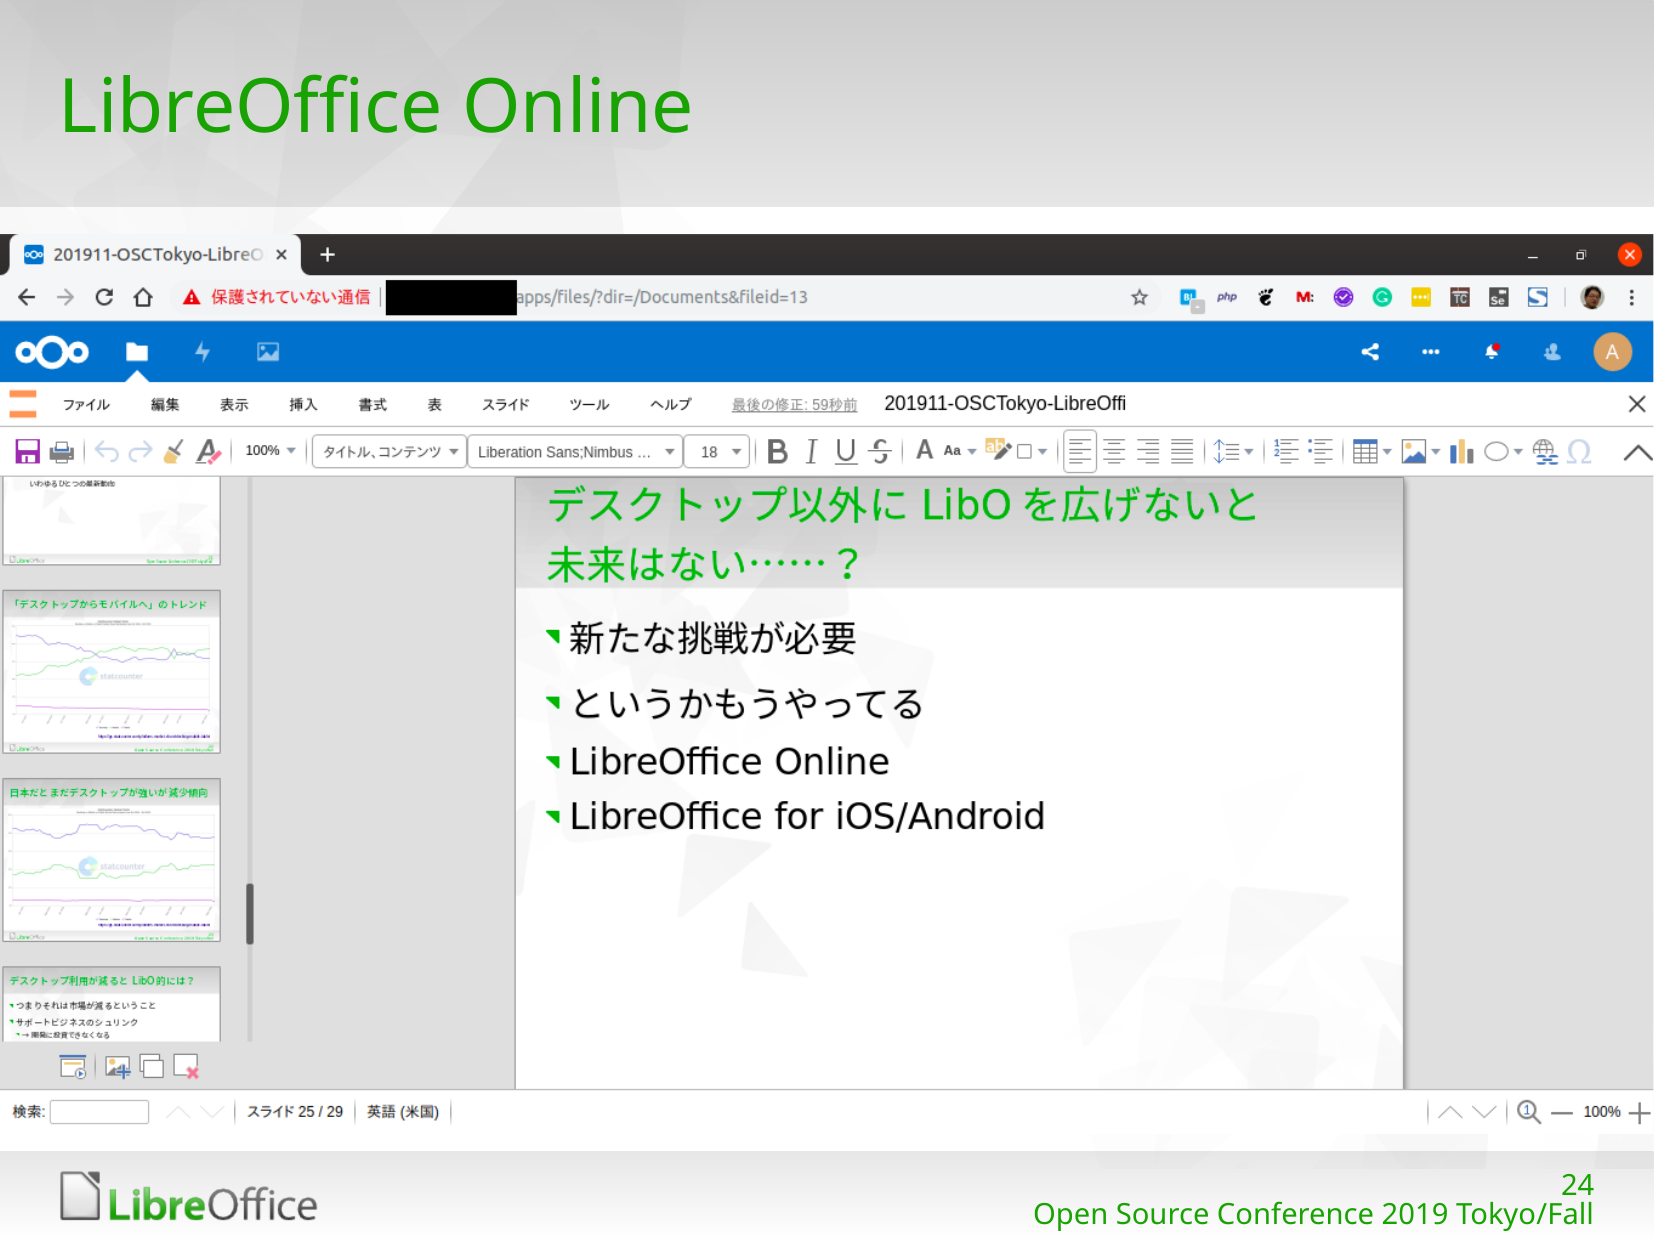

# LibreOffice Online
24
Open Source Conference 2019 Tokyo/Fall